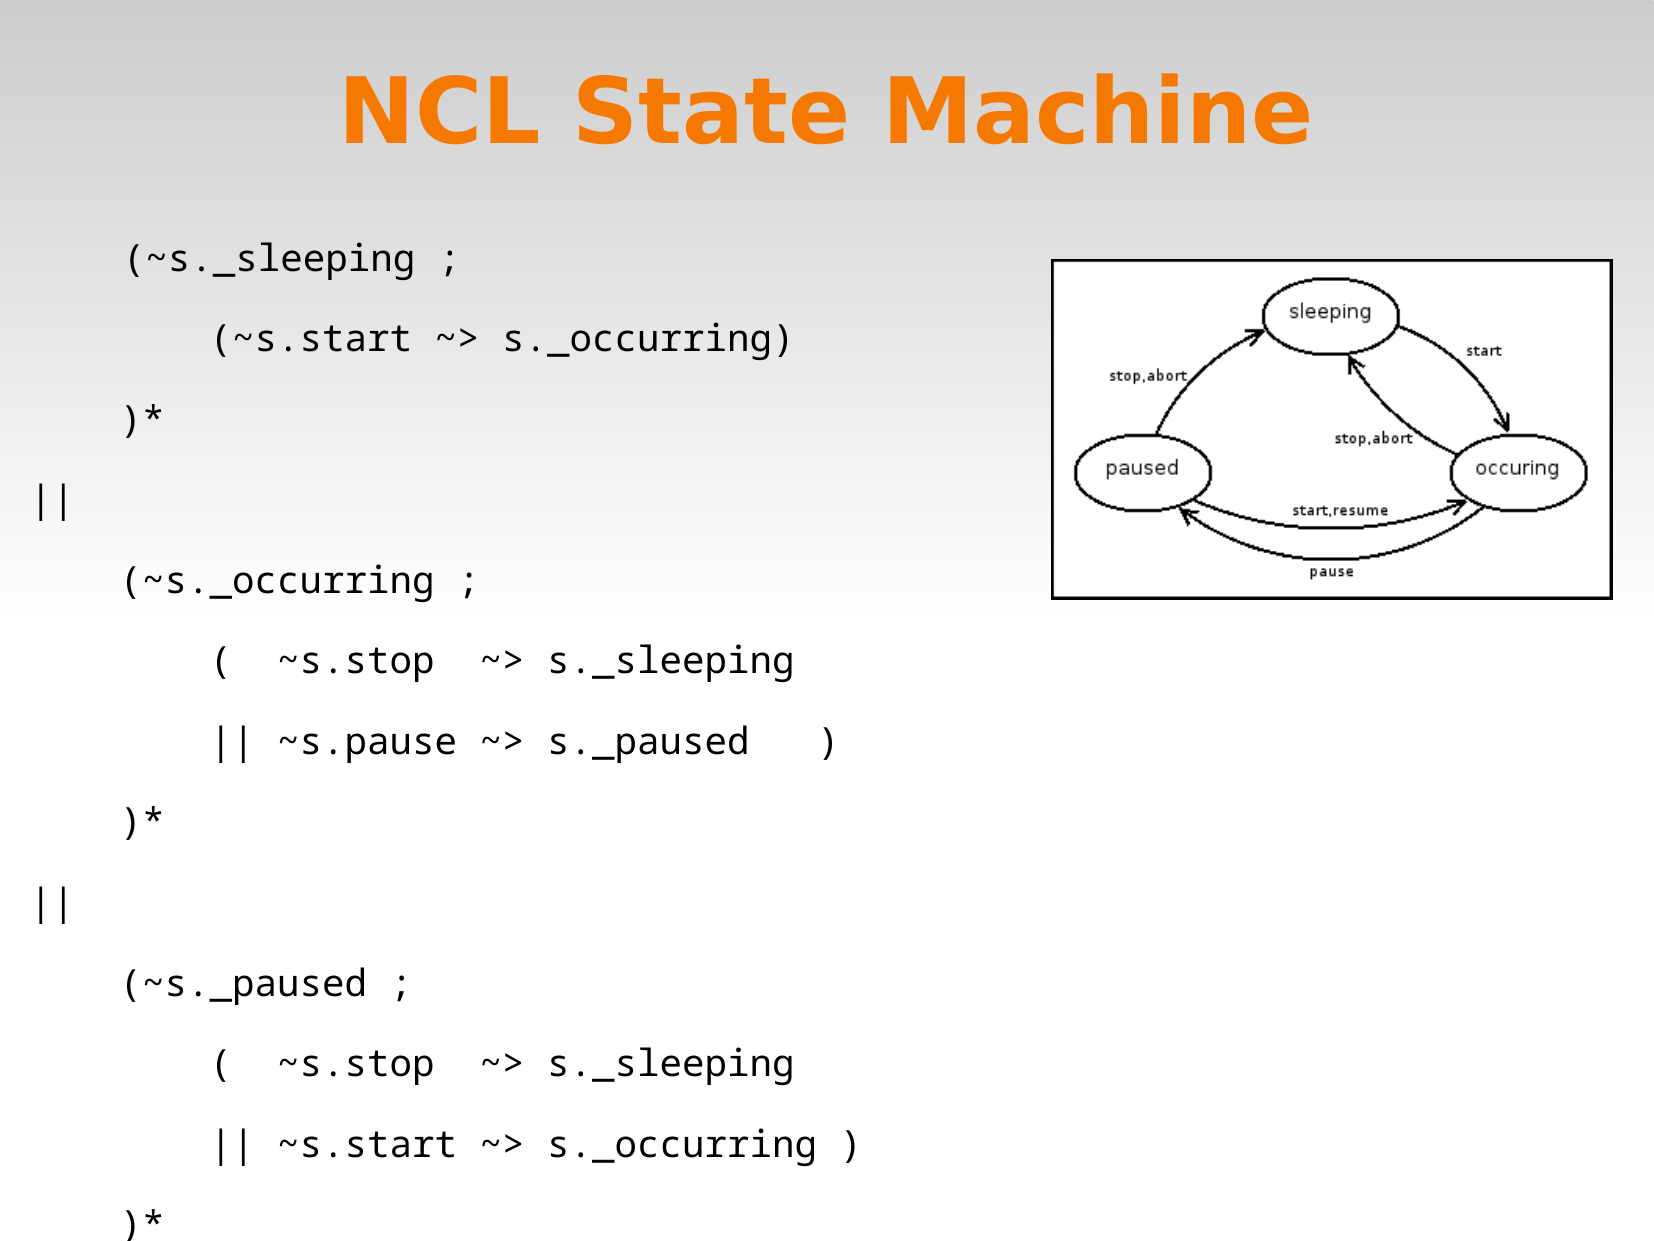

# NCL State Machine
 (~s._sleeping ;
 (~s.start ~> s._occurring)
 )*
||
 (~s._occurring ;
 ( ~s.stop ~> s._sleeping
 || ~s.pause ~> s._paused )
 )*
||
 (~s._paused ;
 ( ~s.stop ~> s._sleeping
 || ~s.start ~> s._occurring )
 )*